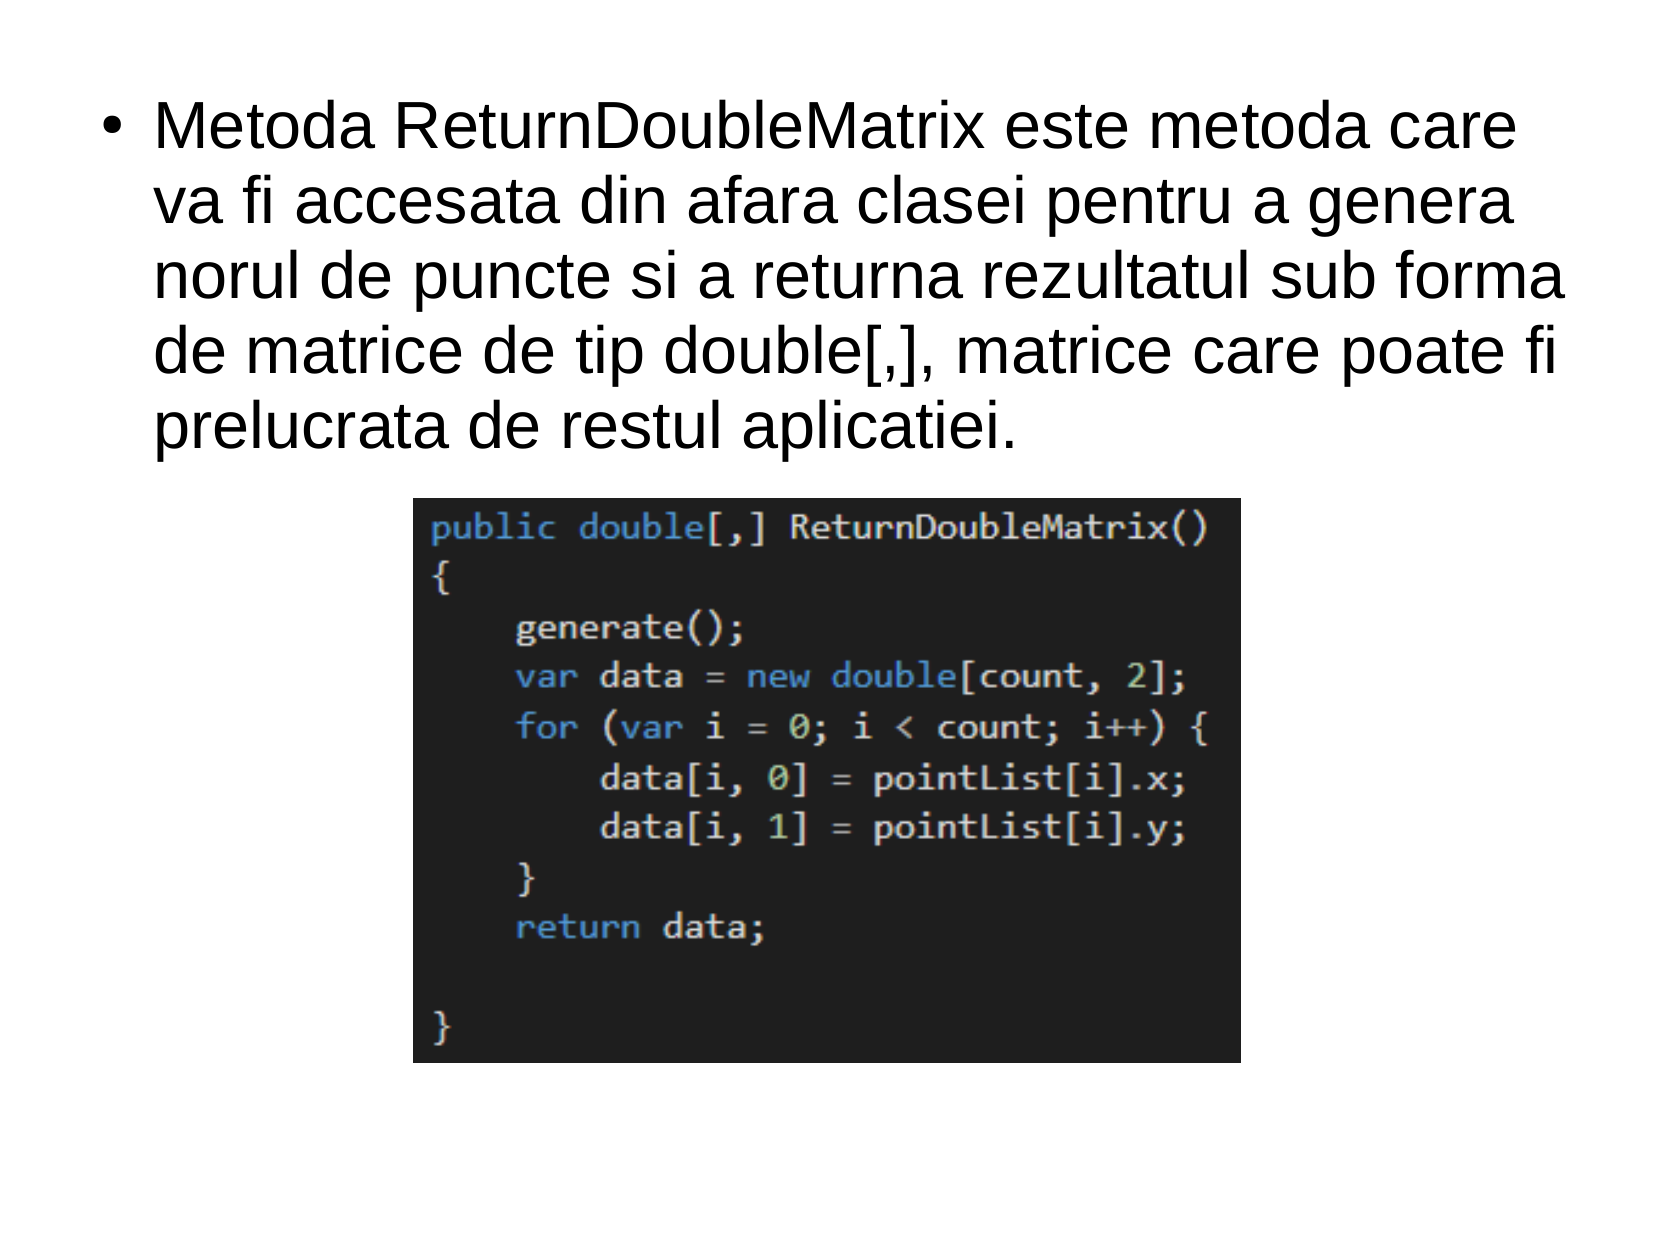

# Metoda ReturnDoubleMatrix este metoda care va fi accesata din afara clasei pentru a genera norul de puncte si a returna rezultatul sub forma de matrice de tip double[,], matrice care poate fi prelucrata de restul aplicatiei.